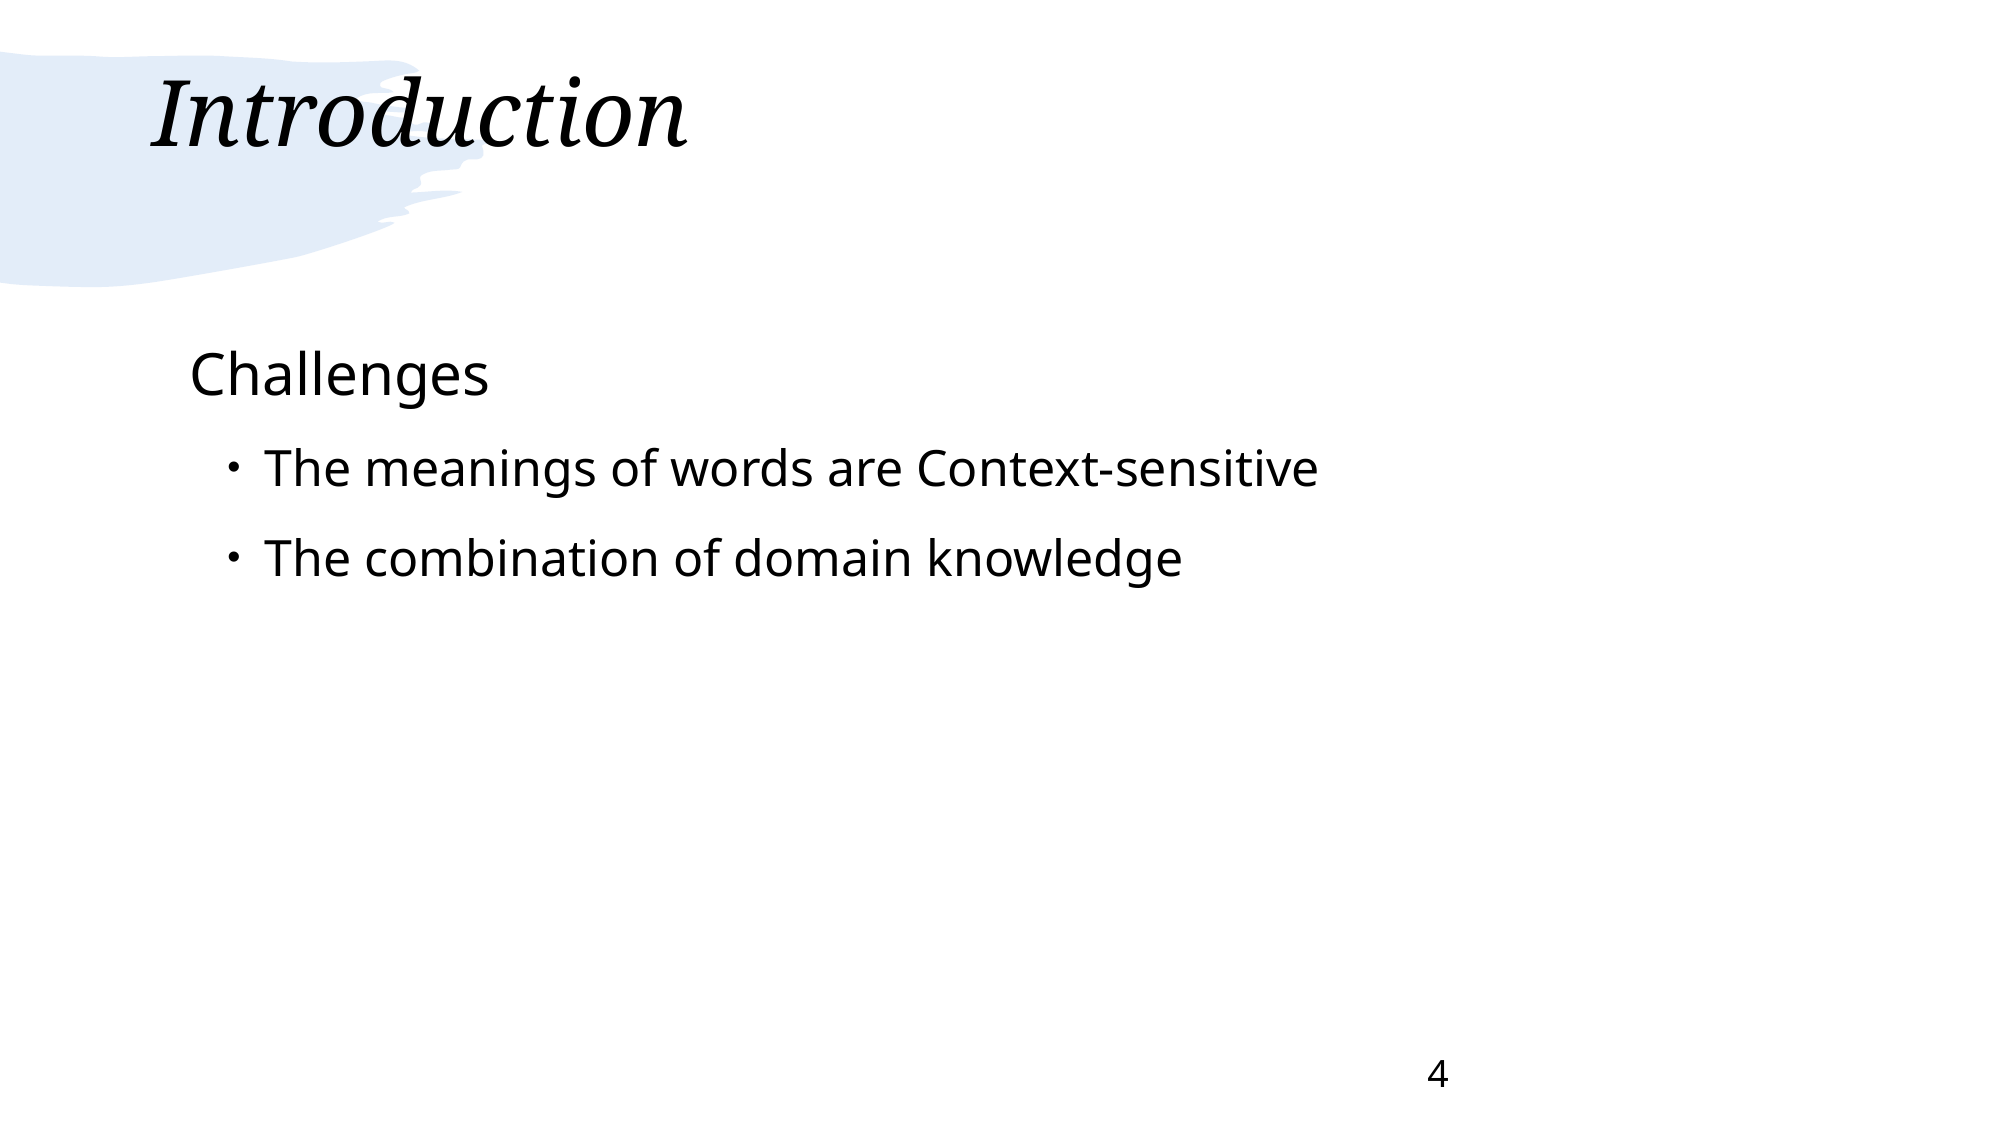

# Introduction
Challenges
The meanings of words are Context-sensitive
The combination of domain knowledge